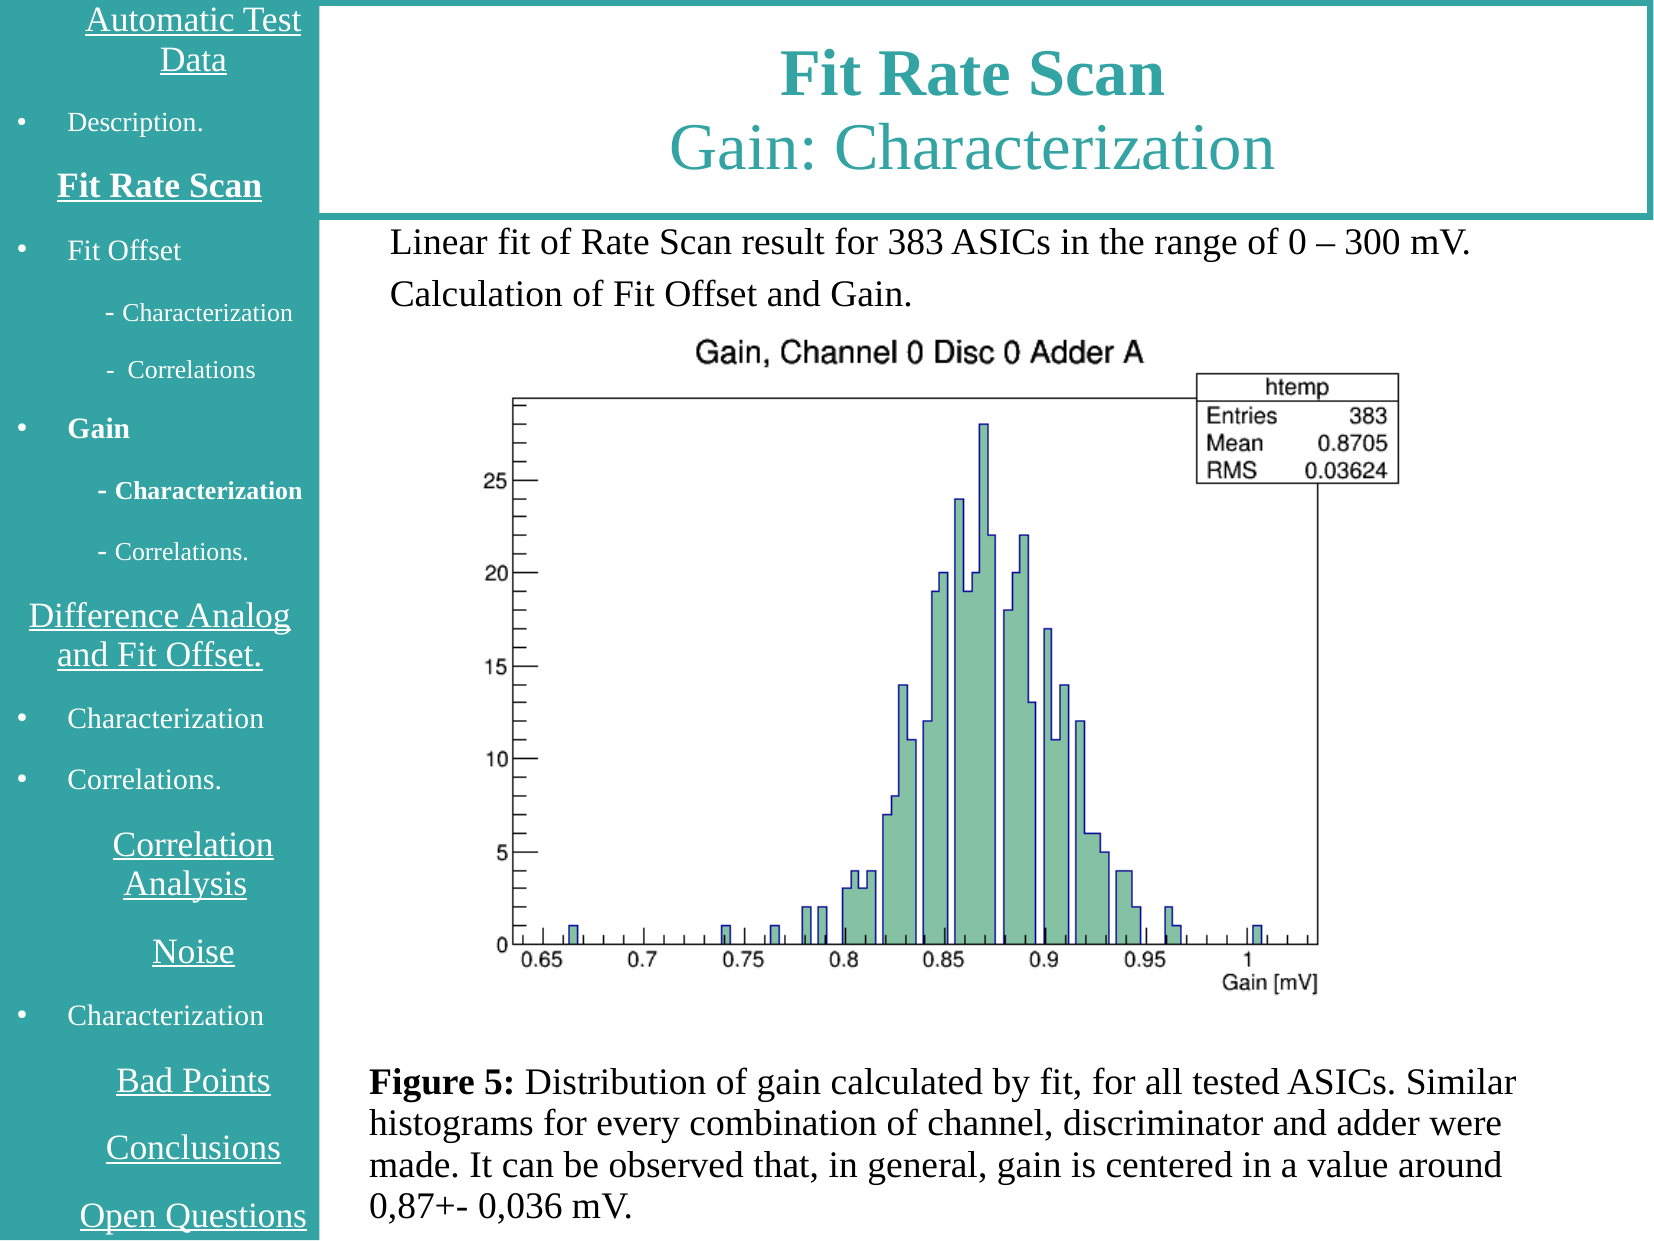

Automatic Test Data
Description.
Fit Rate Scan
Fit Offset
 - Characterization
 - Correlations
Gain
 - Characterization
 - Correlations.
Difference Analog and Fit Offset.
Characterization
Correlations.
Correlation Analysis
Noise
Characterization
Bad Points
Conclusions
Open Questions
# Fit Rate Scan Gain: Characterization
Linear fit of Rate Scan result for 383 ASICs in the range of 0 – 300 mV. Calculation of Fit Offset and Gain.
Figure 5: Distribution of gain calculated by fit, for all tested ASICs. Similar histograms for every combination of channel, discriminator and adder were made. It can be observed that, in general, gain is centered in a value around 0,87+- 0,036 mV.